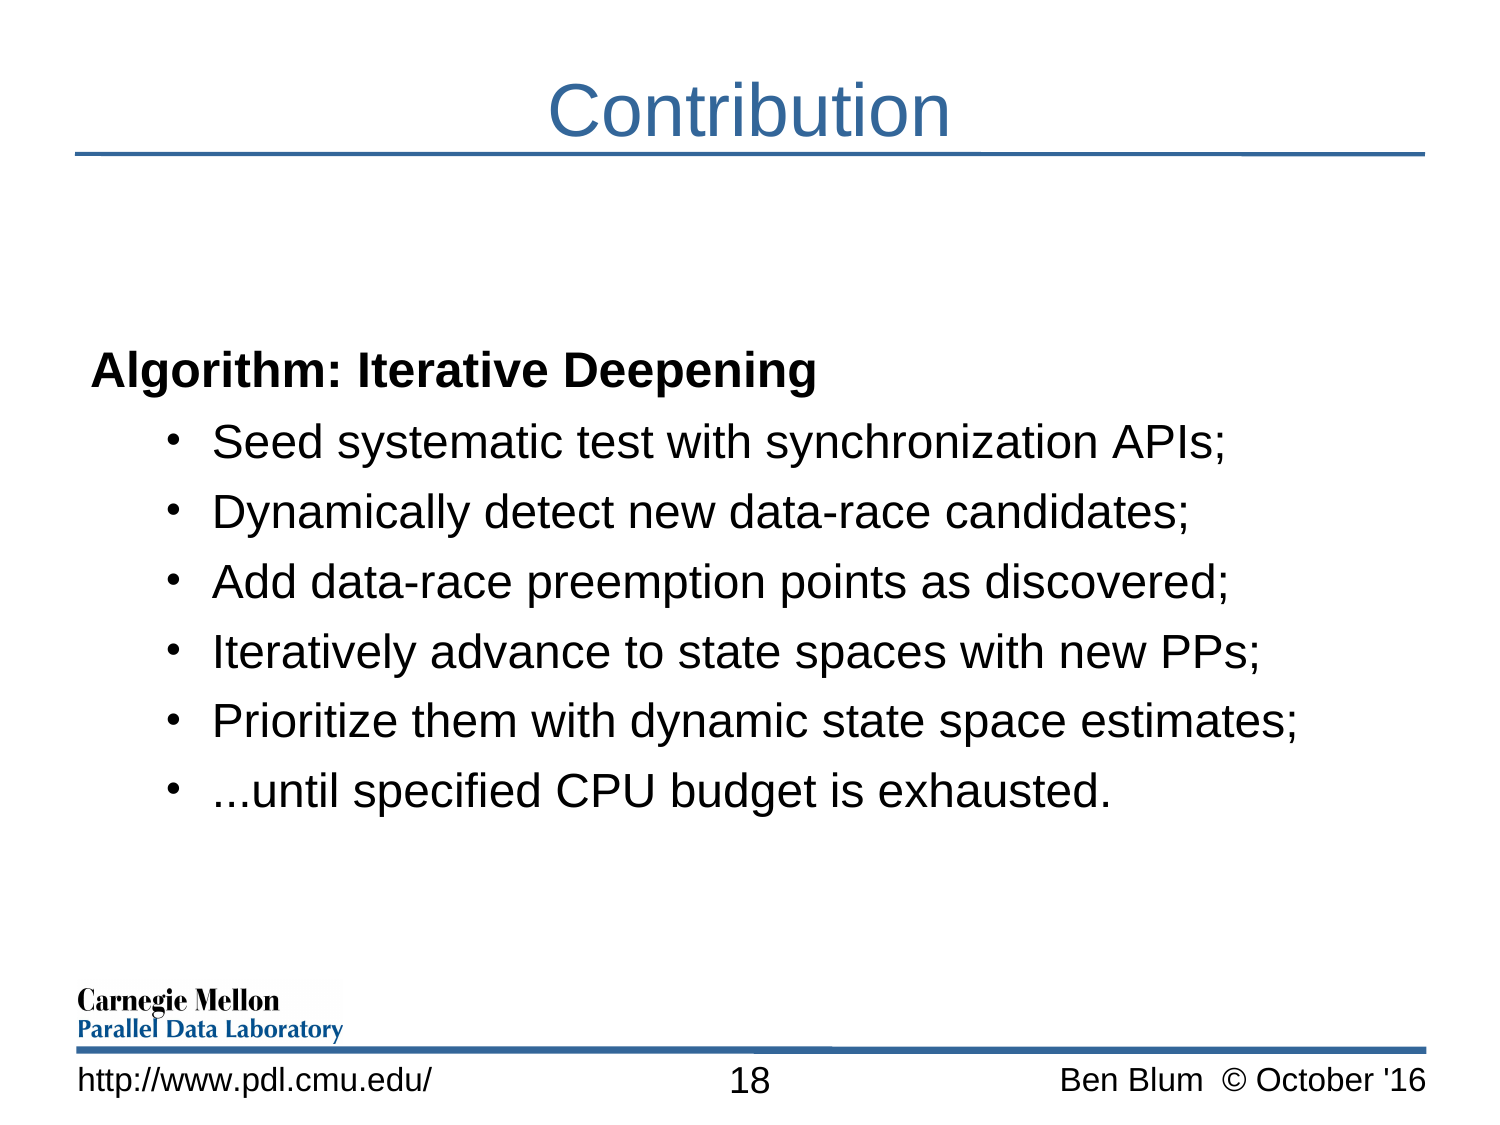

# Contribution
Algorithm: Iterative Deepening
Seed systematic test with synchronization APIs;
Dynamically detect new data-race candidates;
Add data-race preemption points as discovered;
Iteratively advance to state spaces with new PPs;
Prioritize them with dynamic state space estimates;
...until specified CPU budget is exhausted.
18